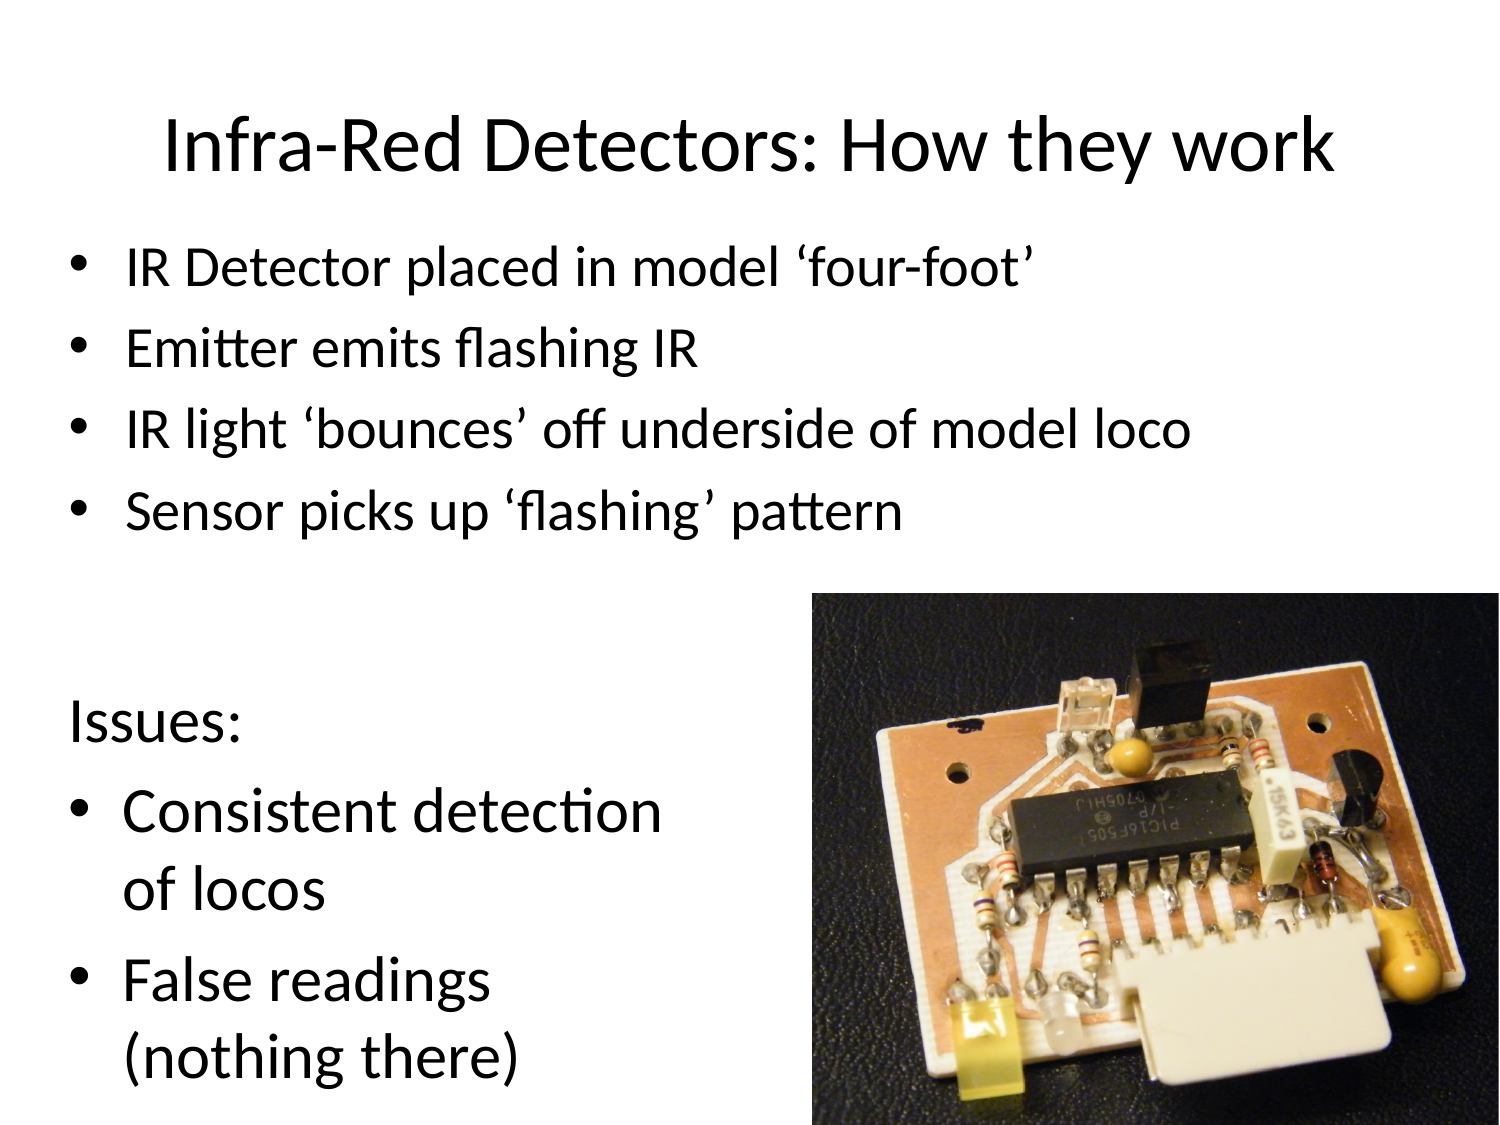

# Infra-Red Detectors: How they work
IR Detector placed in model ‘four-foot’
Emitter emits flashing IR
IR light ‘bounces’ off underside of model loco
Sensor picks up ‘flashing’ pattern
Issues:
Consistent detection of locos
False readings (nothing there)